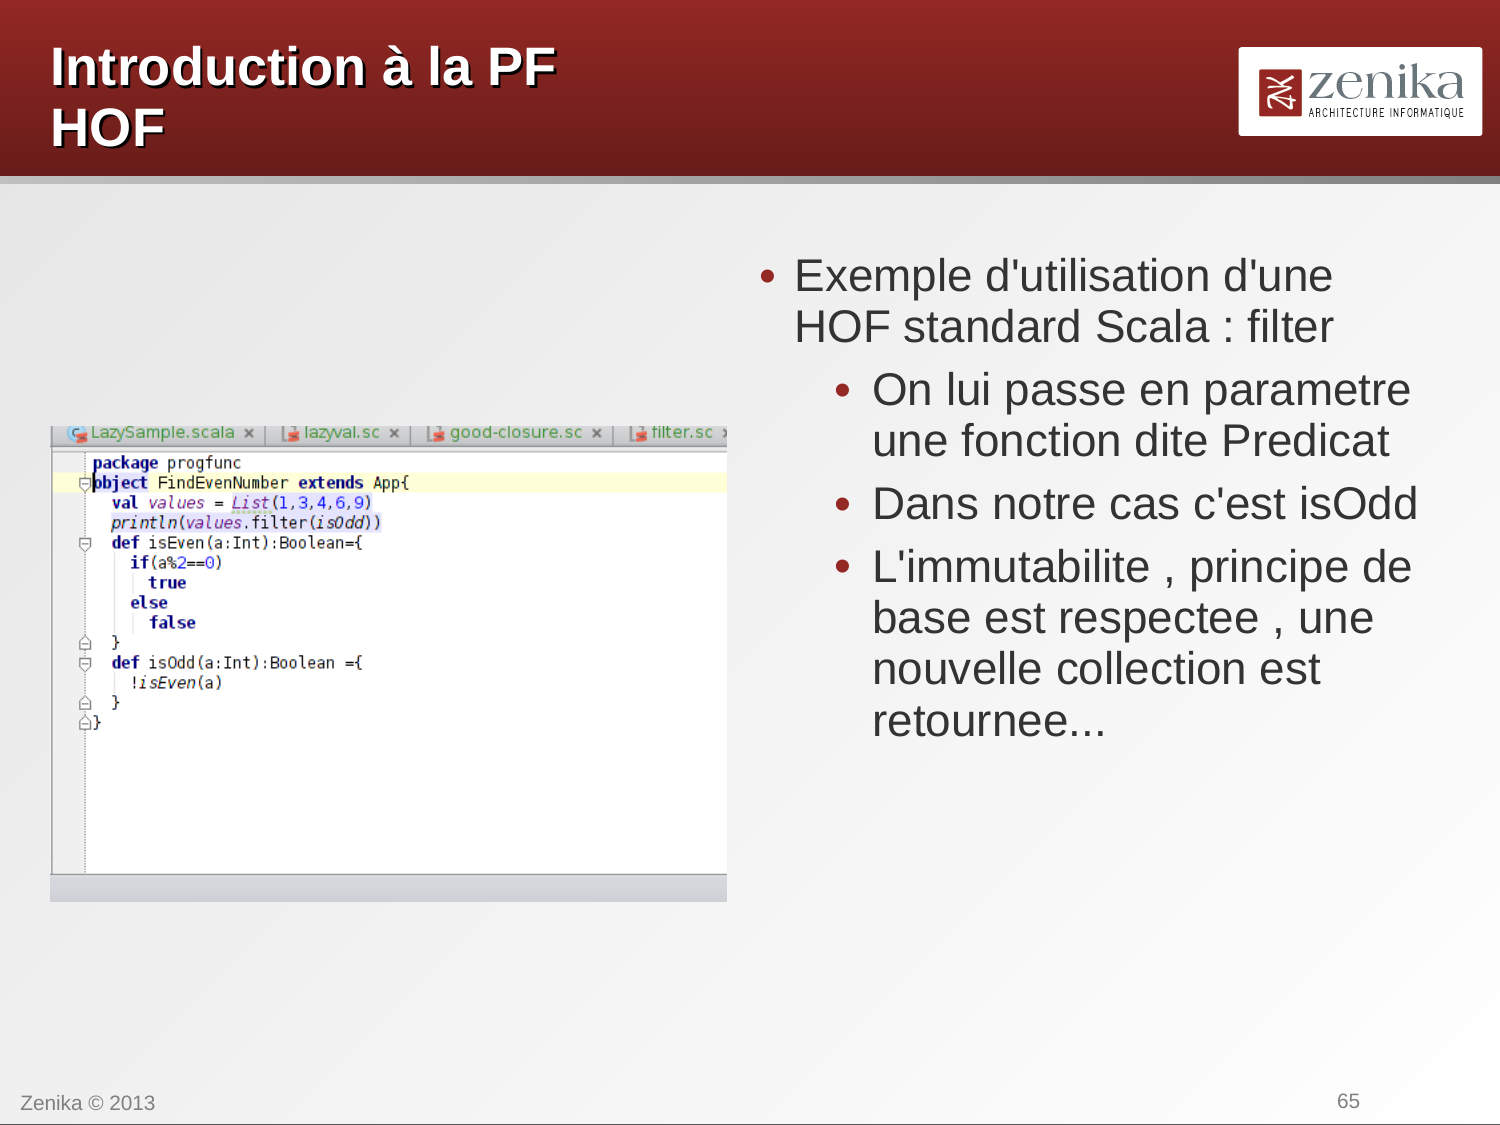

# Introduction à la PF HOF
Exemple d'utilisation d'une HOF standard Scala : filter
On lui passe en parametre une fonction dite Predicat
Dans notre cas c'est isOdd
L'immutabilite , principe de base est respectee , une nouvelle collection est retournee...